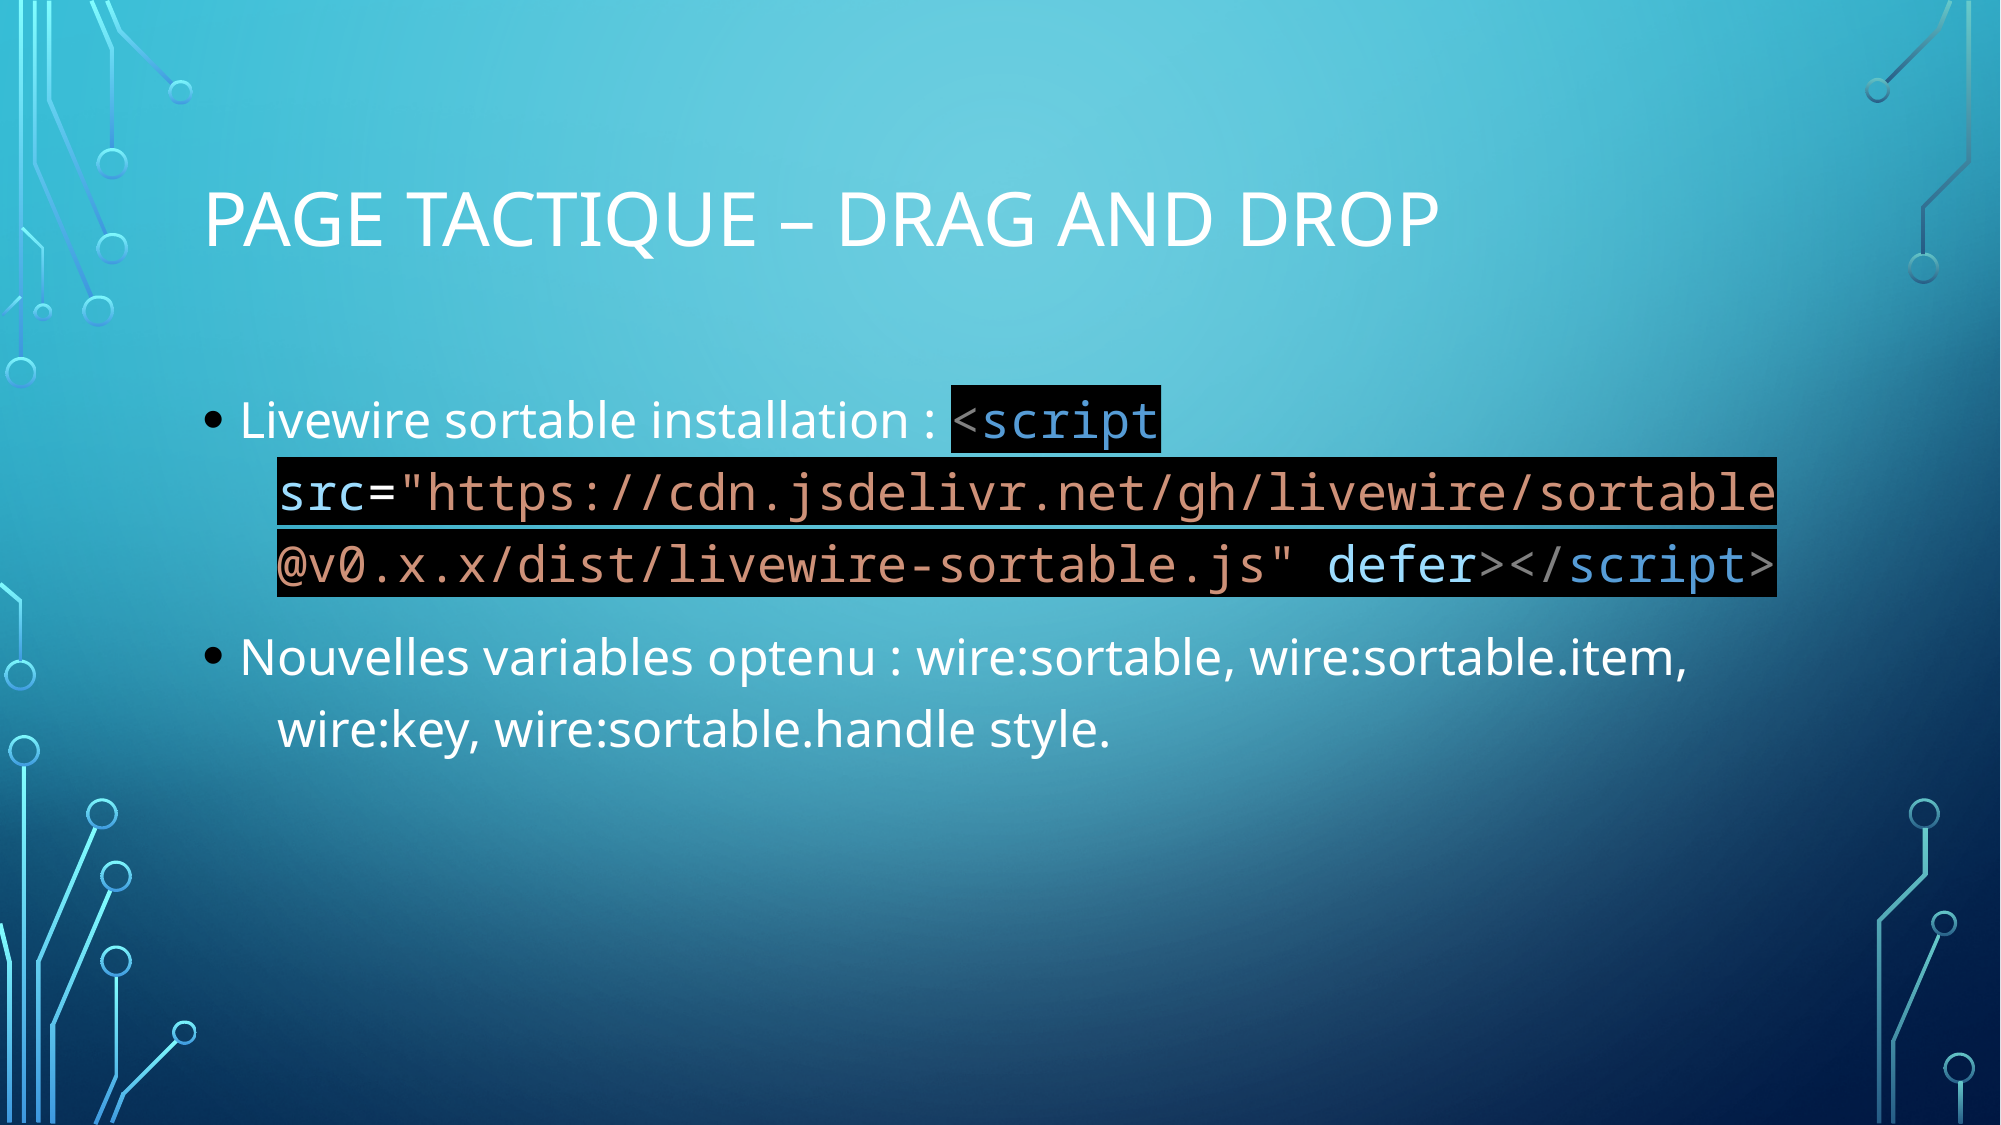

# Page tactique – drag and drop
Livewire sortable installation : <script src="https://cdn.jsdelivr.net/gh/livewire/sortable@v0.x.x/dist/livewire-sortable.js" defer></script>
Nouvelles variables optenu : wire:sortable, wire:sortable.item, wire:key, wire:sortable.handle style.